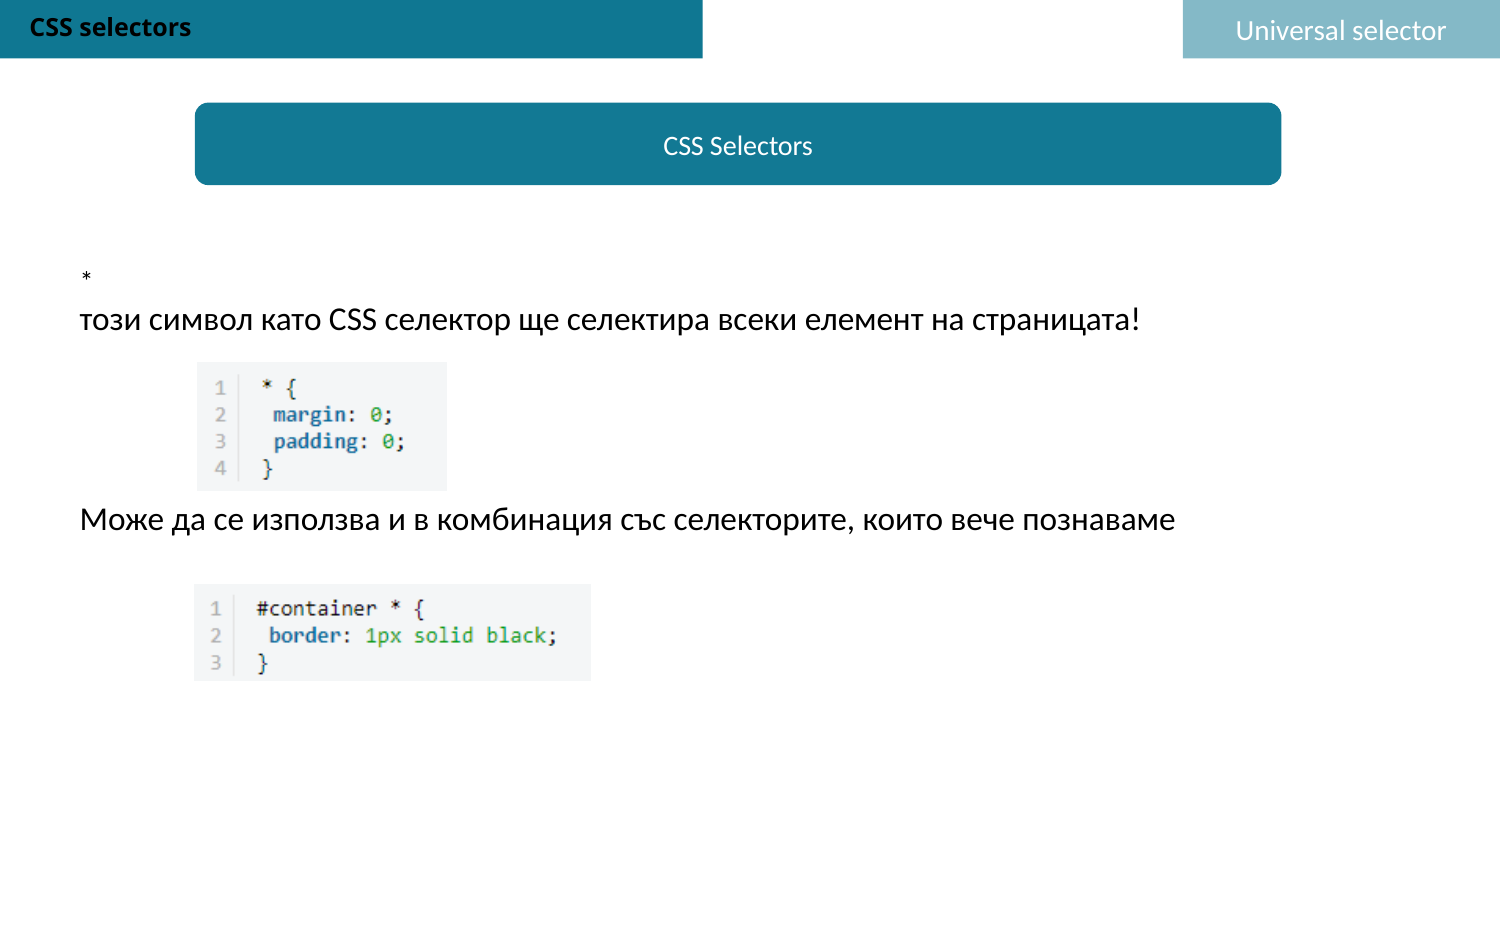

Universal selector
CSS selectors
CSS Selectors
*
този символ като CSS селектор ще селектира всеки елемент на страницата!
Може да се използва и в комбинация със селекторите, които вече познаваме